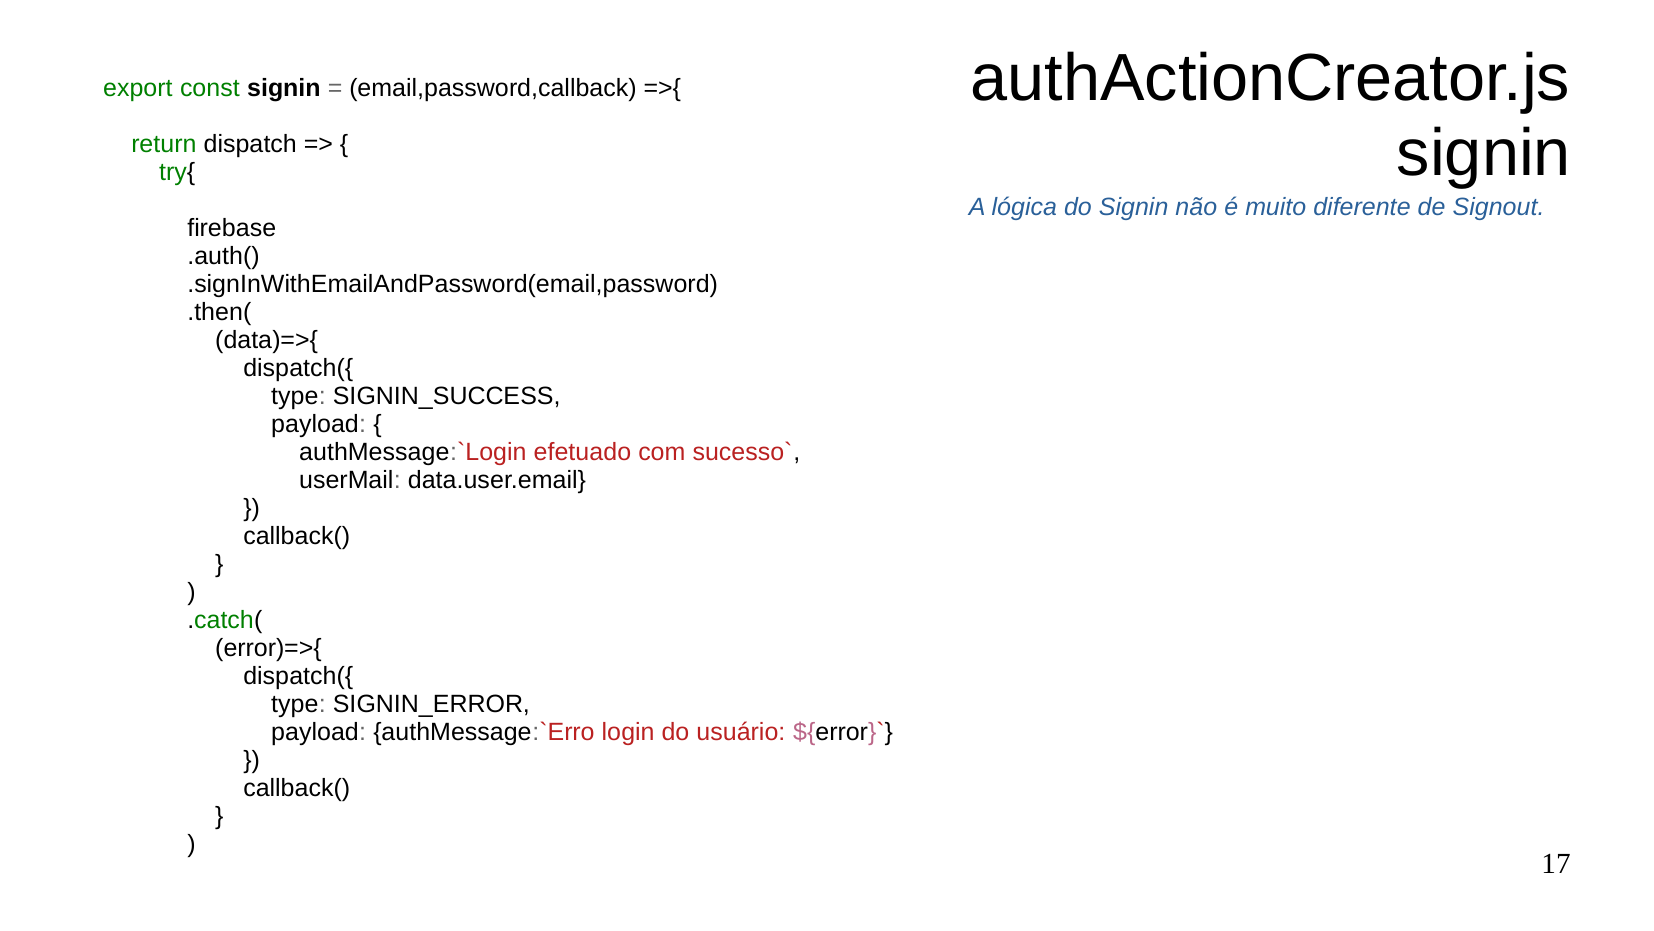

# authActionCreator.js signin
export const signin = (email,password,callback) =>{
 return dispatch => {
 try{
 firebase
 .auth()
 .signInWithEmailAndPassword(email,password)
 .then(
 (data)=>{
 dispatch({
 type: SIGNIN_SUCCESS,
 payload: {
 authMessage:`Login efetuado com sucesso`,
 userMail: data.user.email}
 })
 callback()
 }
 )
 .catch(
 (error)=>{
 dispatch({
 type: SIGNIN_ERROR,
 payload: {authMessage:`Erro login do usuário: ${error}`}
 })
 callback()
 }
 )
A lógica do Signin não é muito diferente de Signout.
17